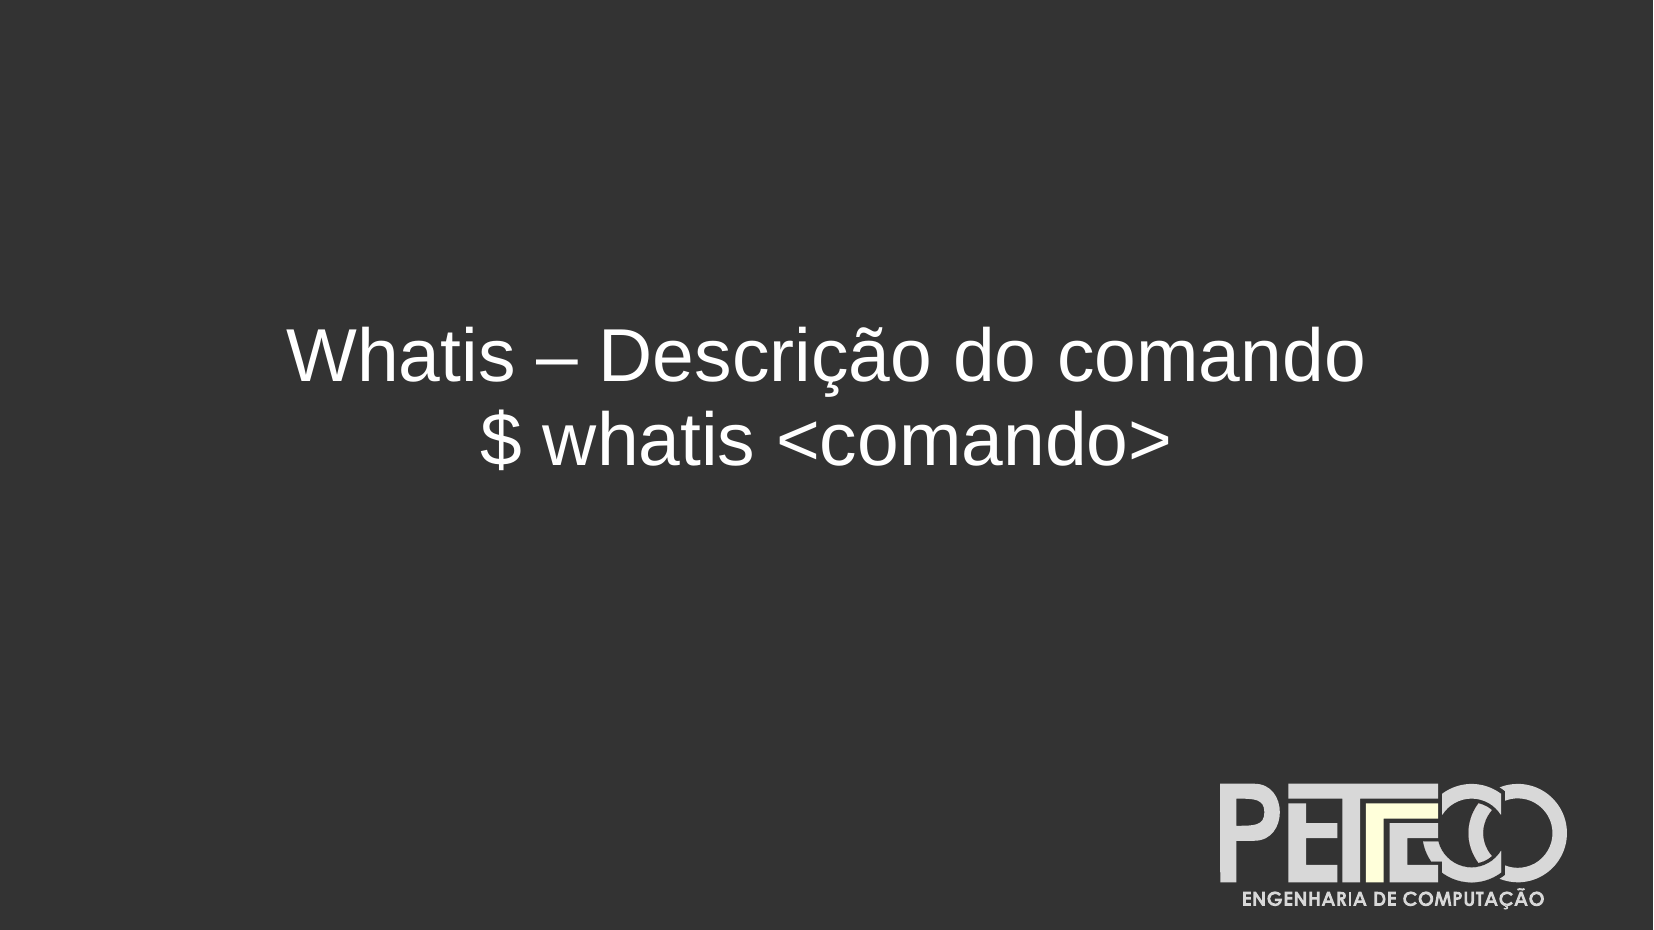

# Whatis – Descrição do comando
$ whatis <comando>